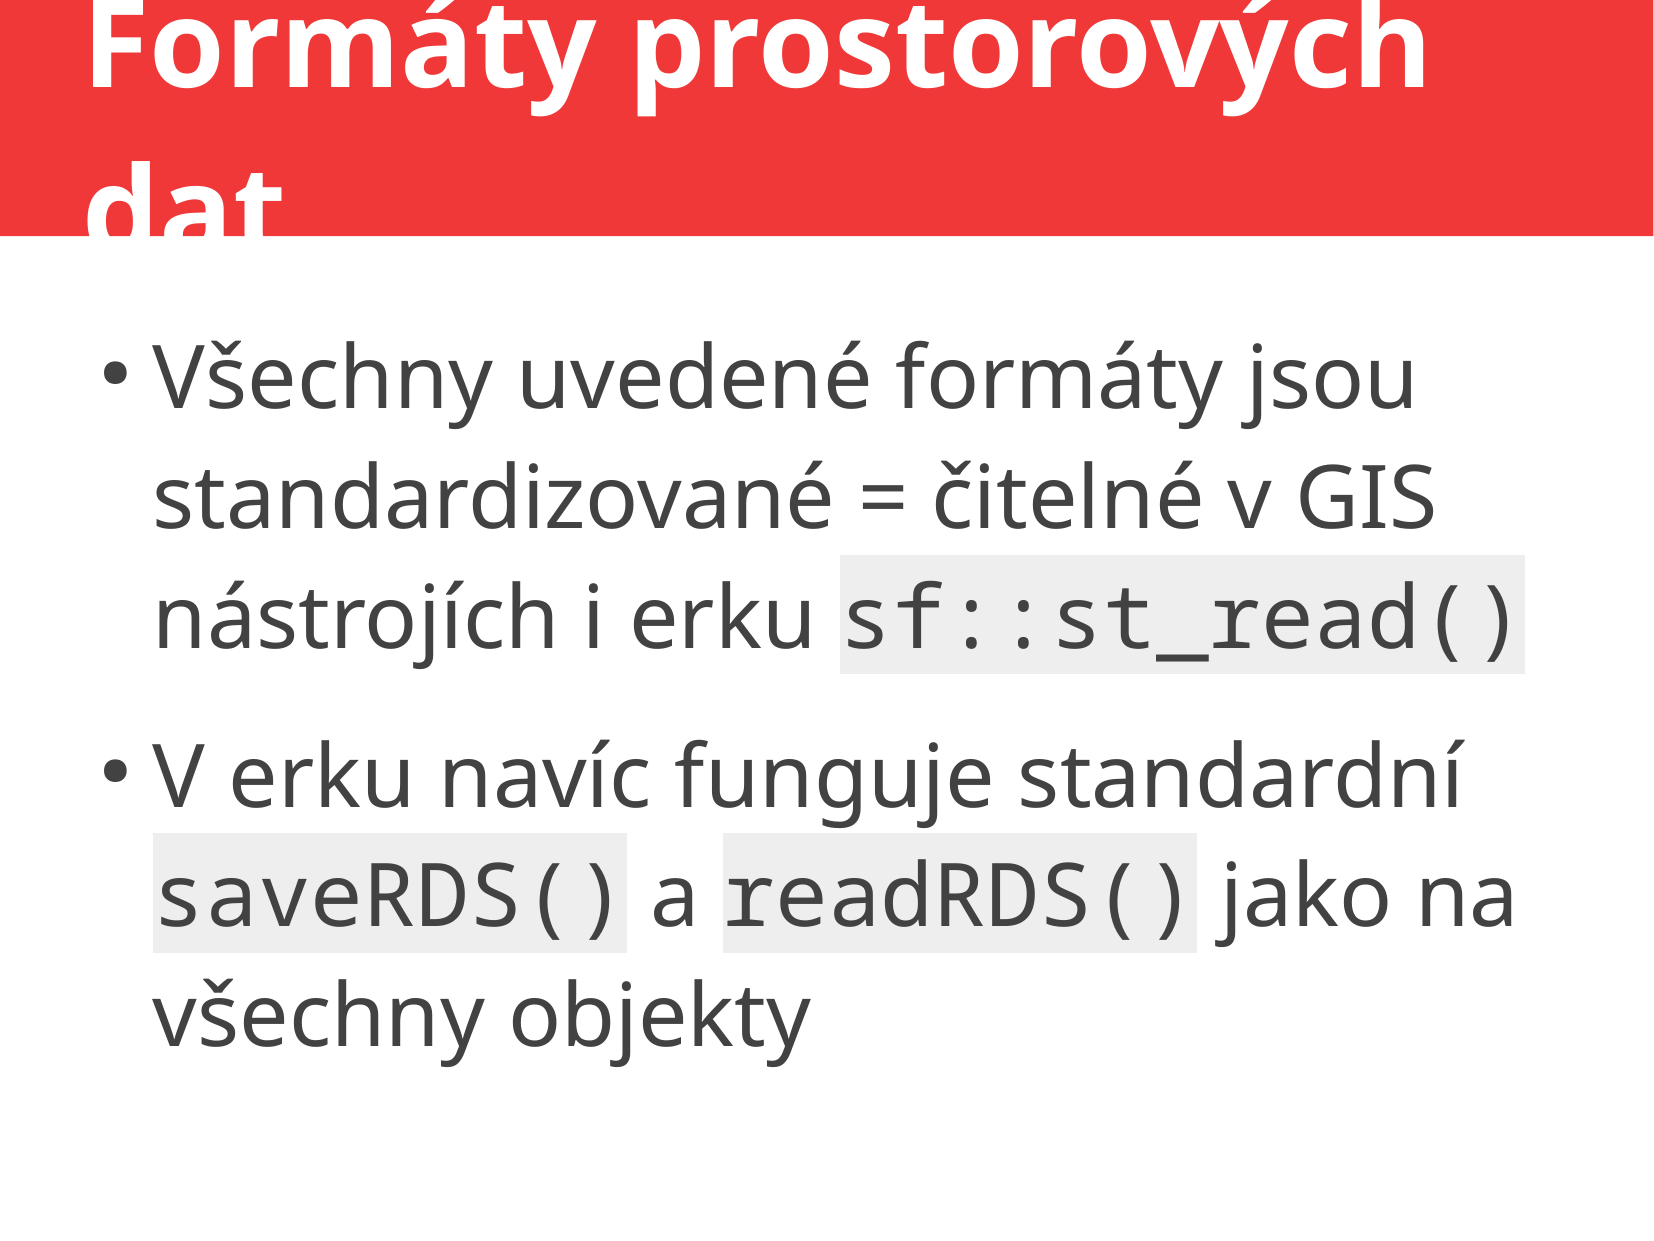

# Formáty prostorových dat
Všechny uvedené formáty jsou standardizované = čitelné v GIS nástrojích i erku sf::st_read()
V erku navíc funguje standardní saveRDS() a readRDS() jako na všechny objekty